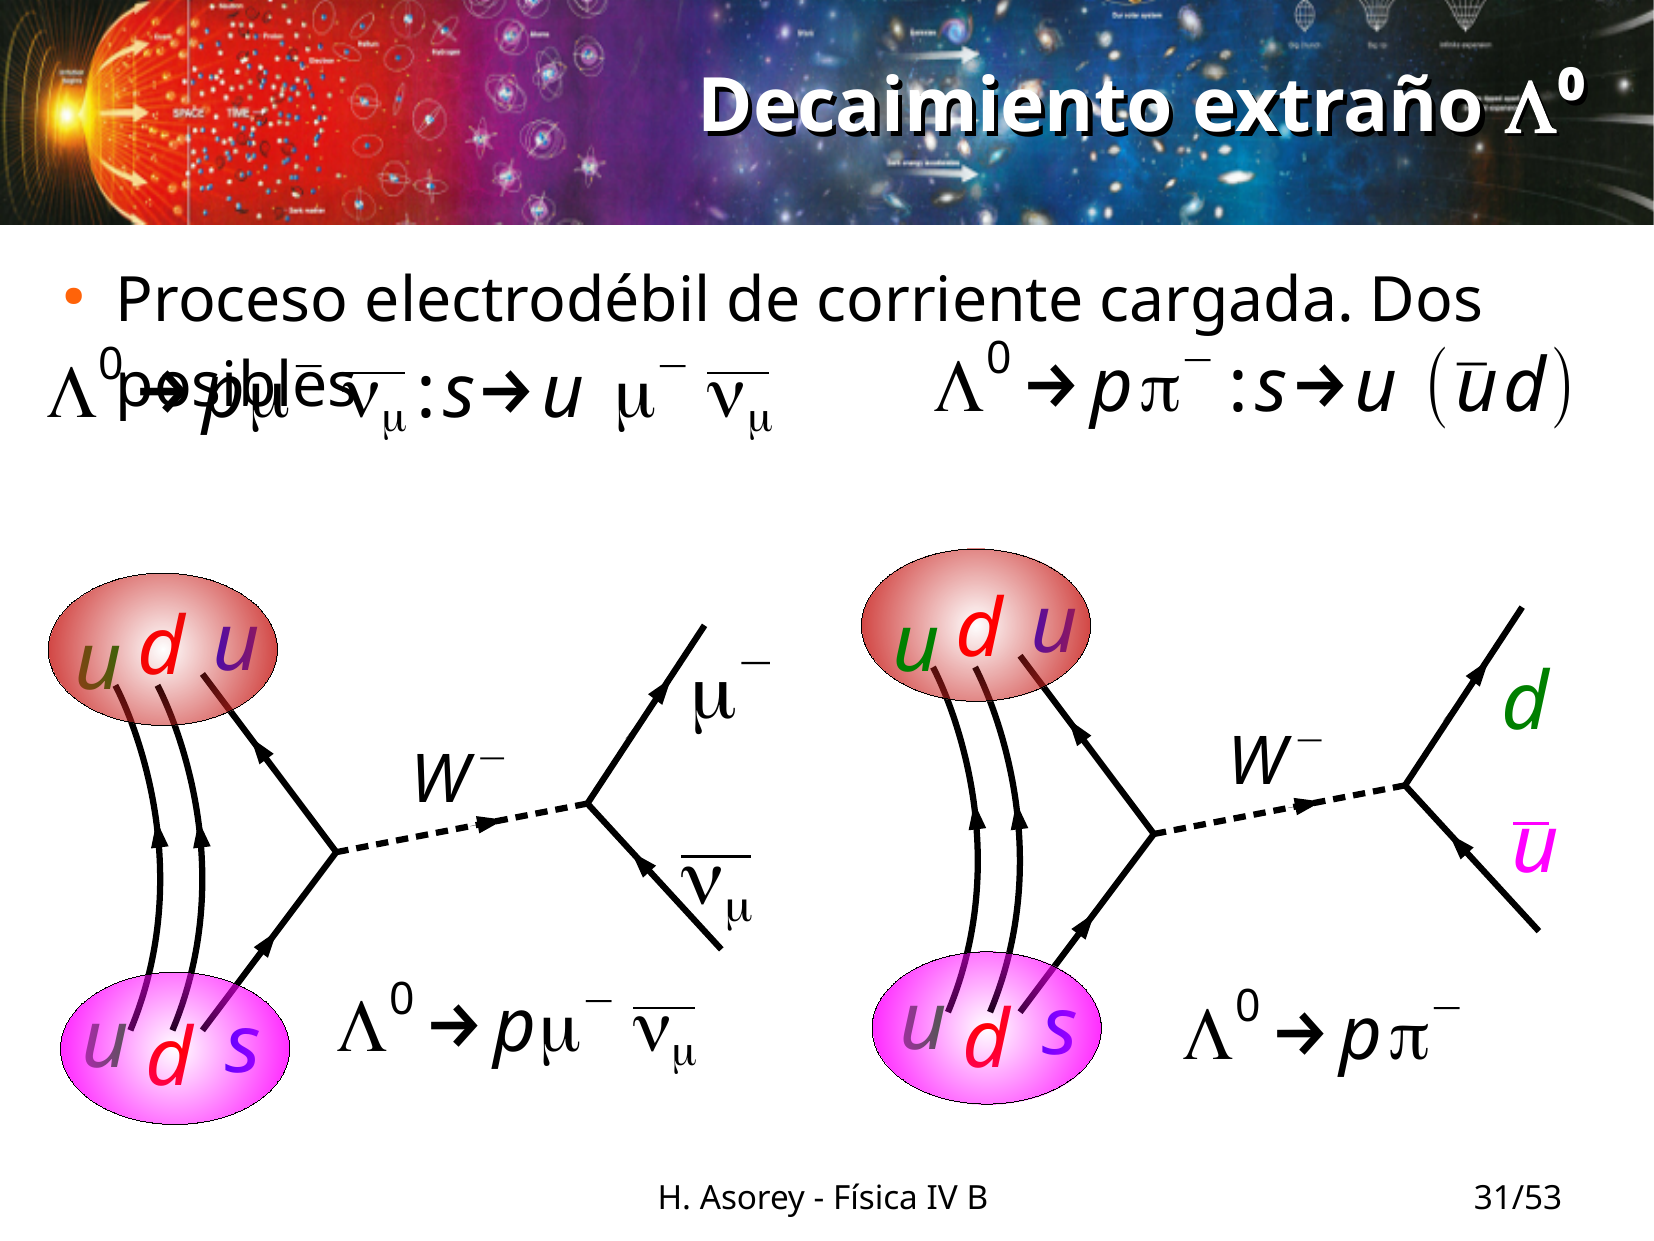

# Decaimiento extraño L⁰
Proceso electrodébil de corriente cargada. Dos posibles
H. Asorey - Física IV B
31